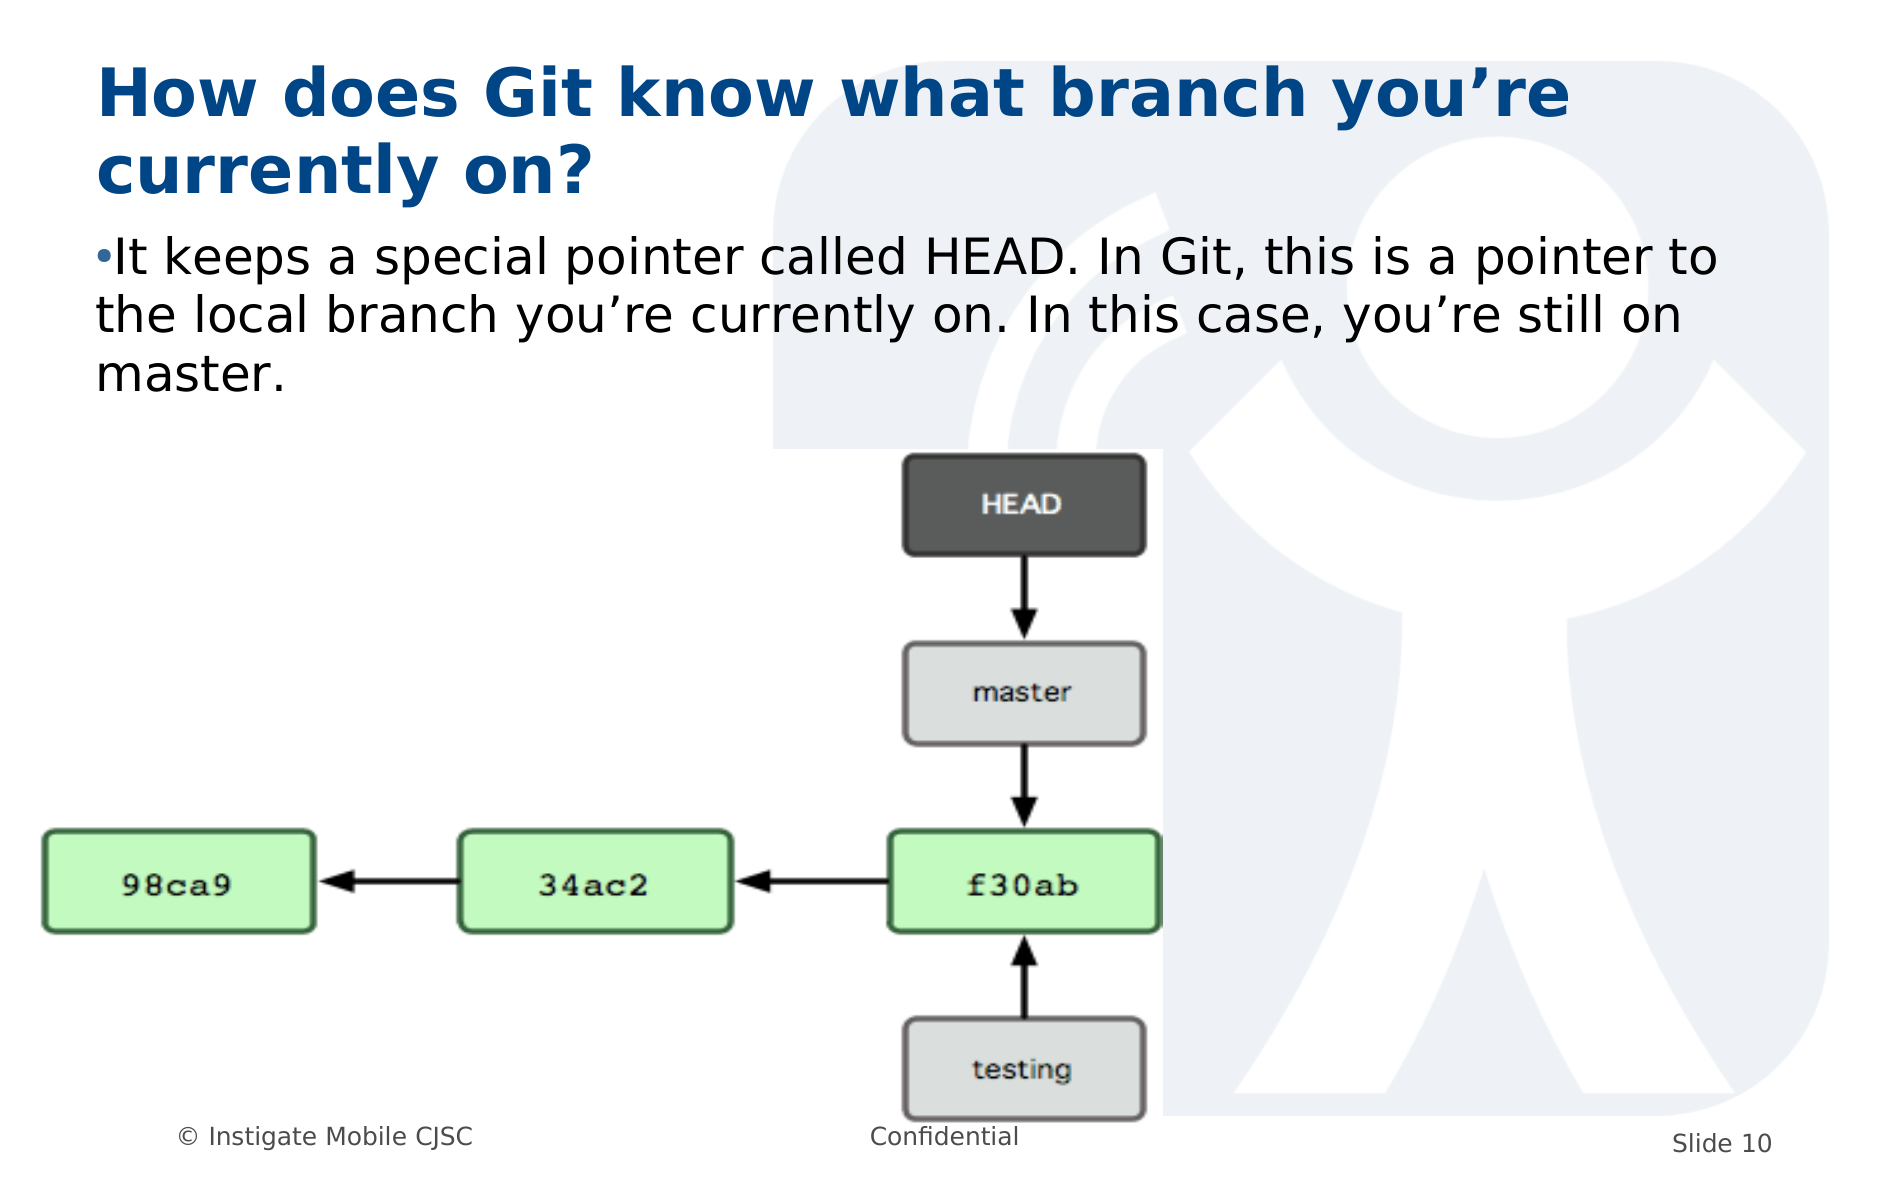

# How does Git know what branch you’re currently on?
It keeps a special pointer called HEAD. In Git, this is a pointer to the local branch you’re currently on. In this case, you’re still on master.